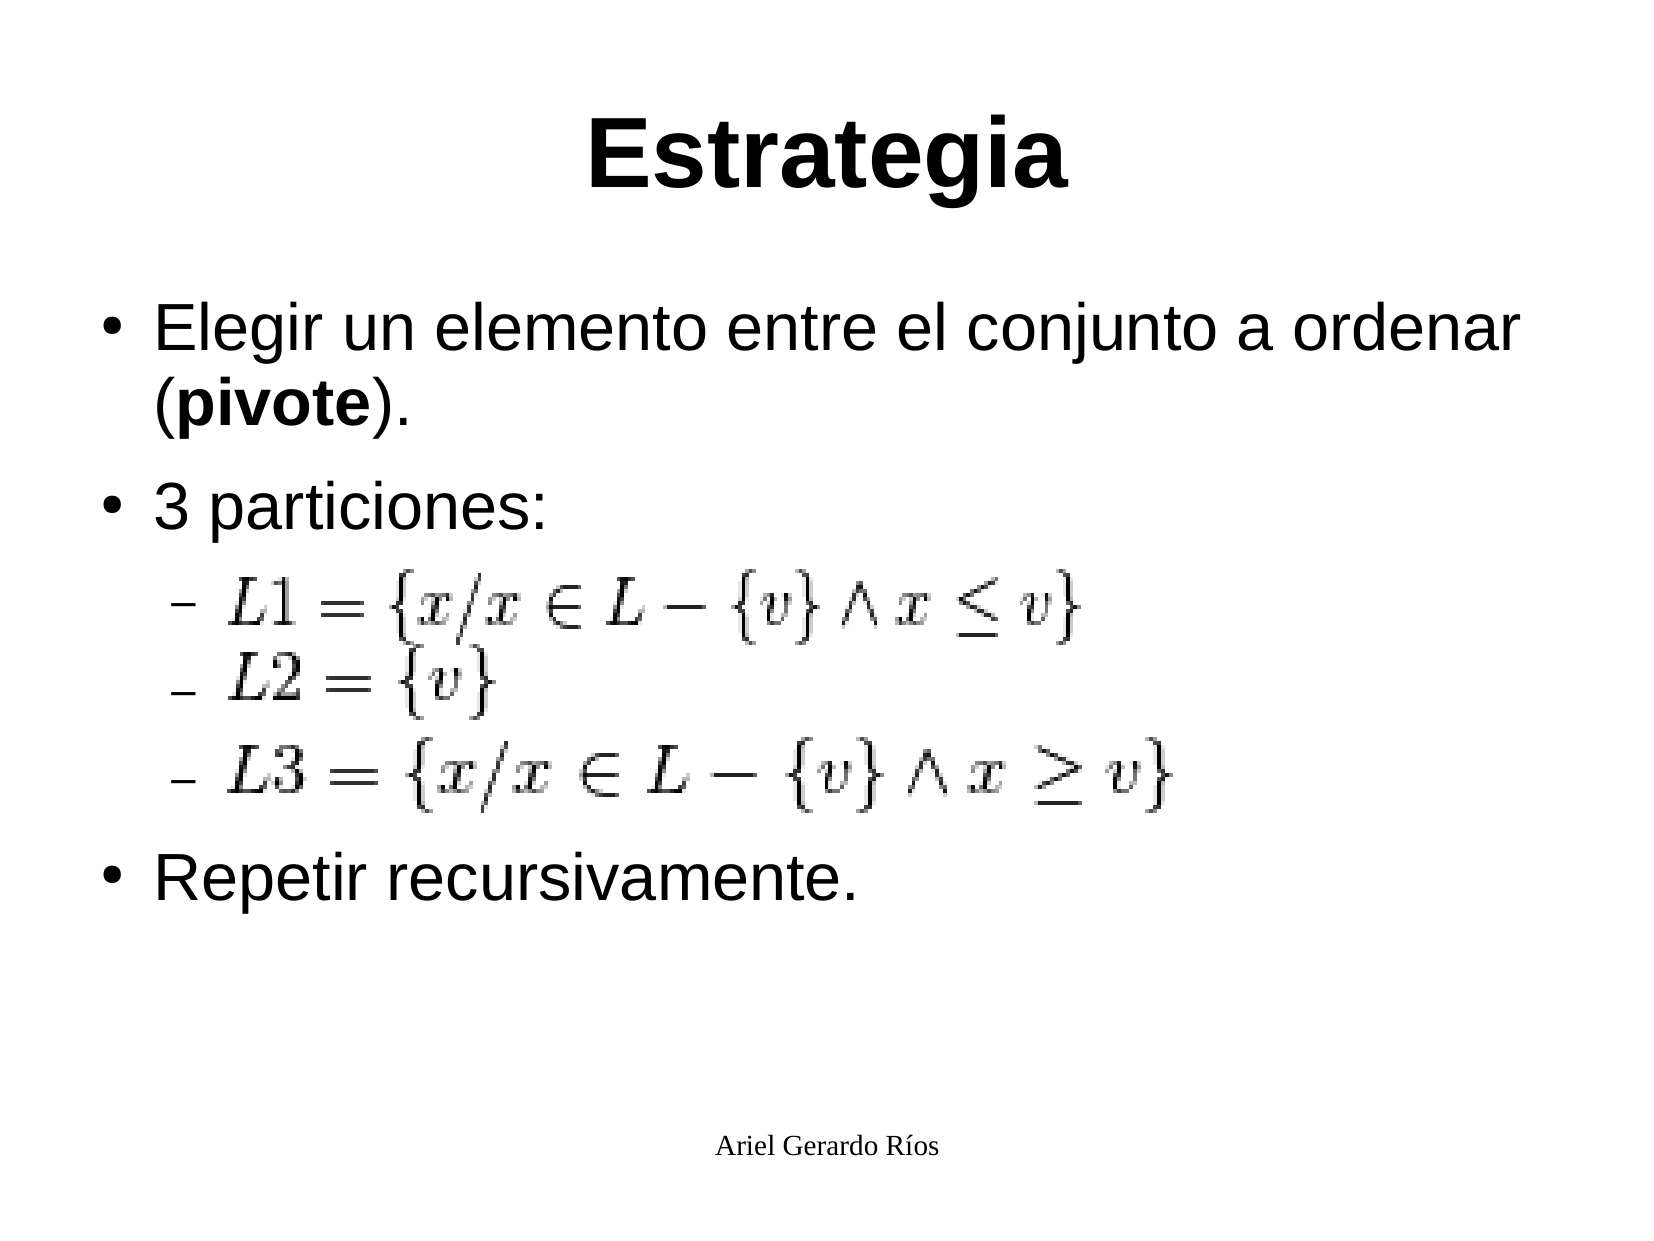

# Estrategia
Elegir un elemento entre el conjunto a ordenar (pivote).
3 particiones:
Repetir recursivamente.
Ariel Gerardo Ríos